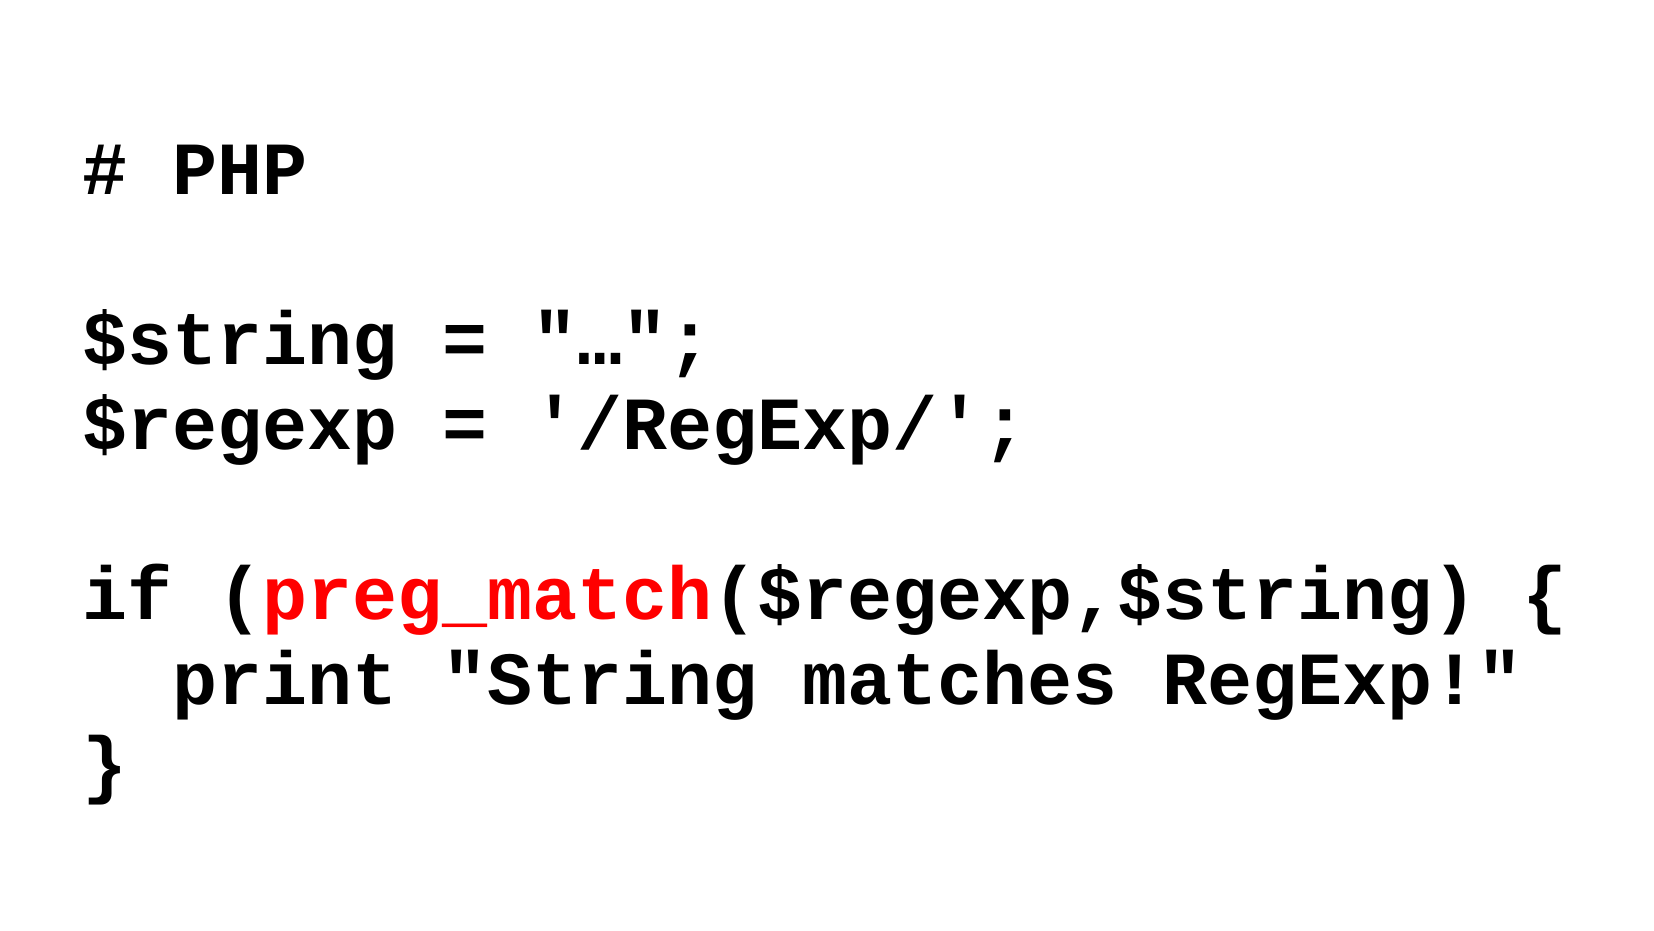

# # PHP $string = "…"; $regexp = '/RegExp/'; if (preg_match($regexp,$string) { print "String matches RegExp!" }